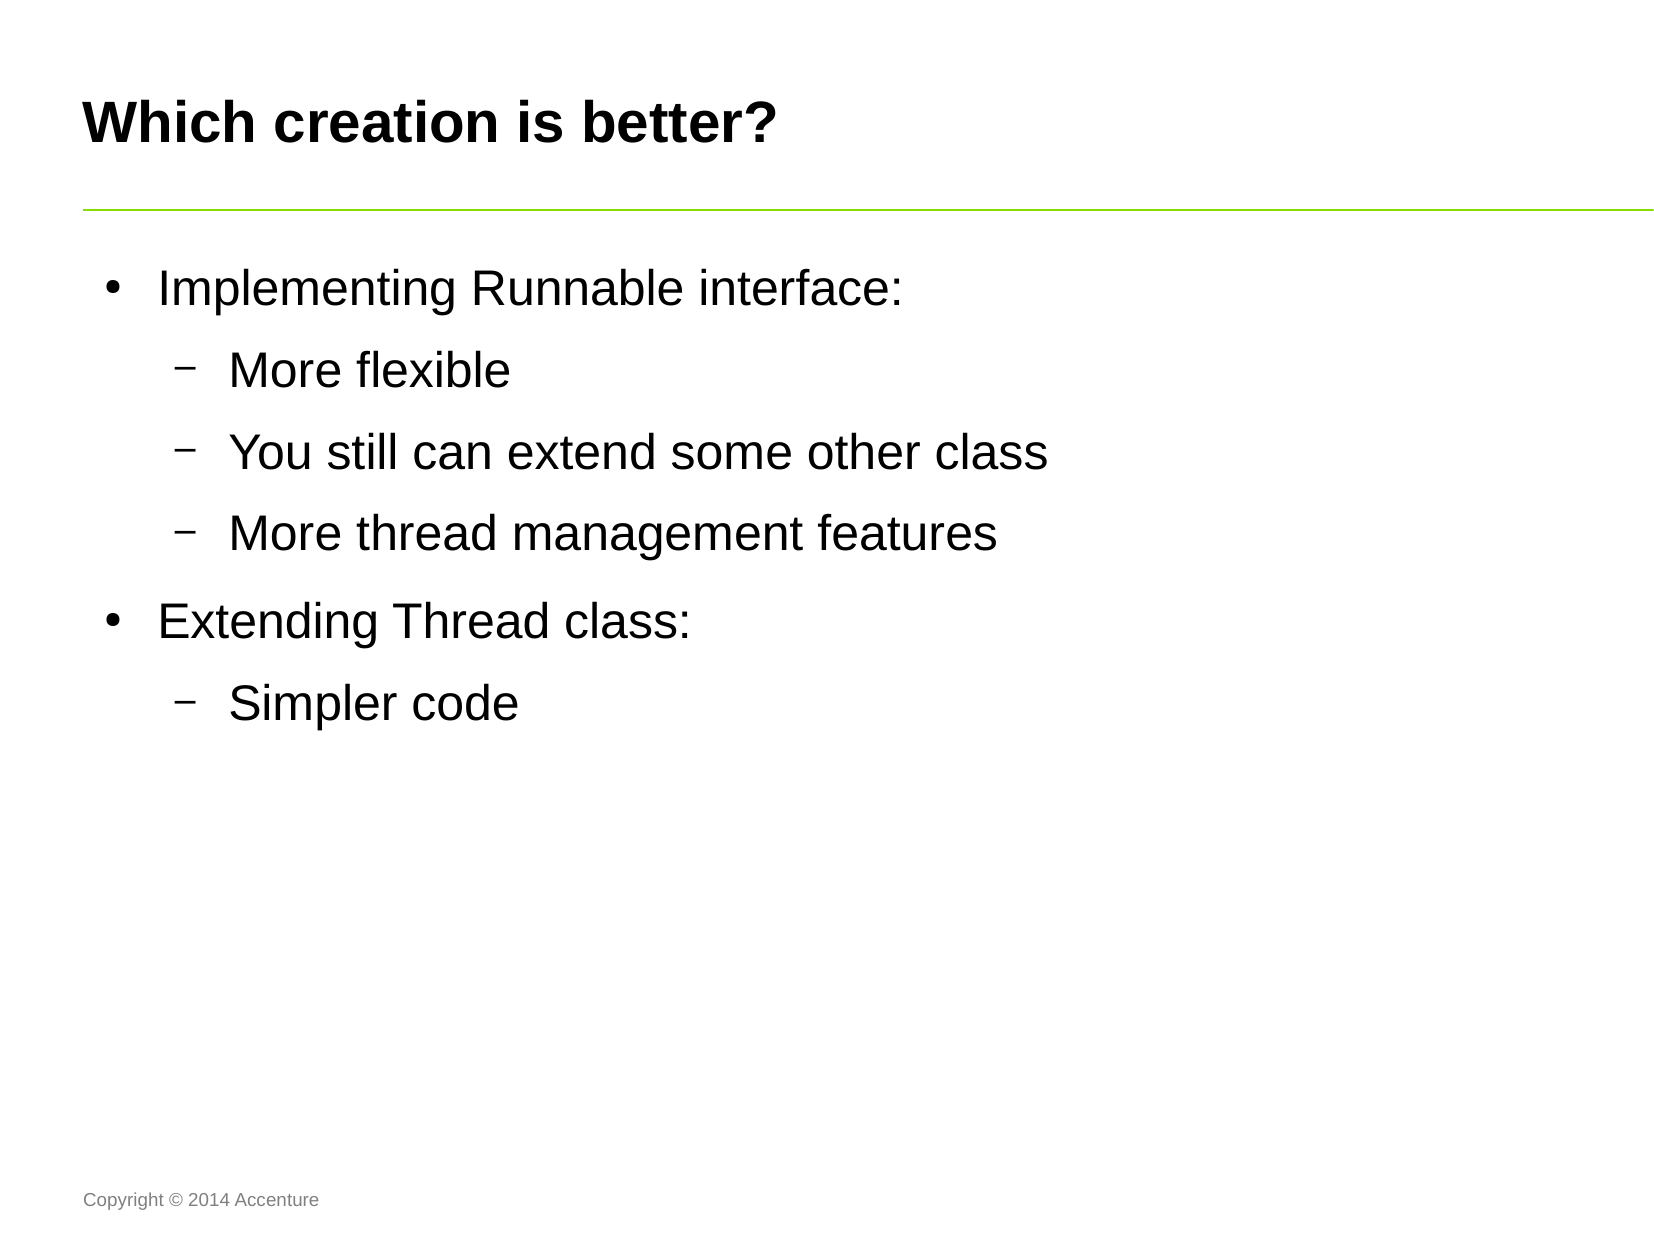

# Which creation is better?
Implementing Runnable interface:
More flexible
You still can extend some other class
More thread management features
Extending Thread class:
Simpler code